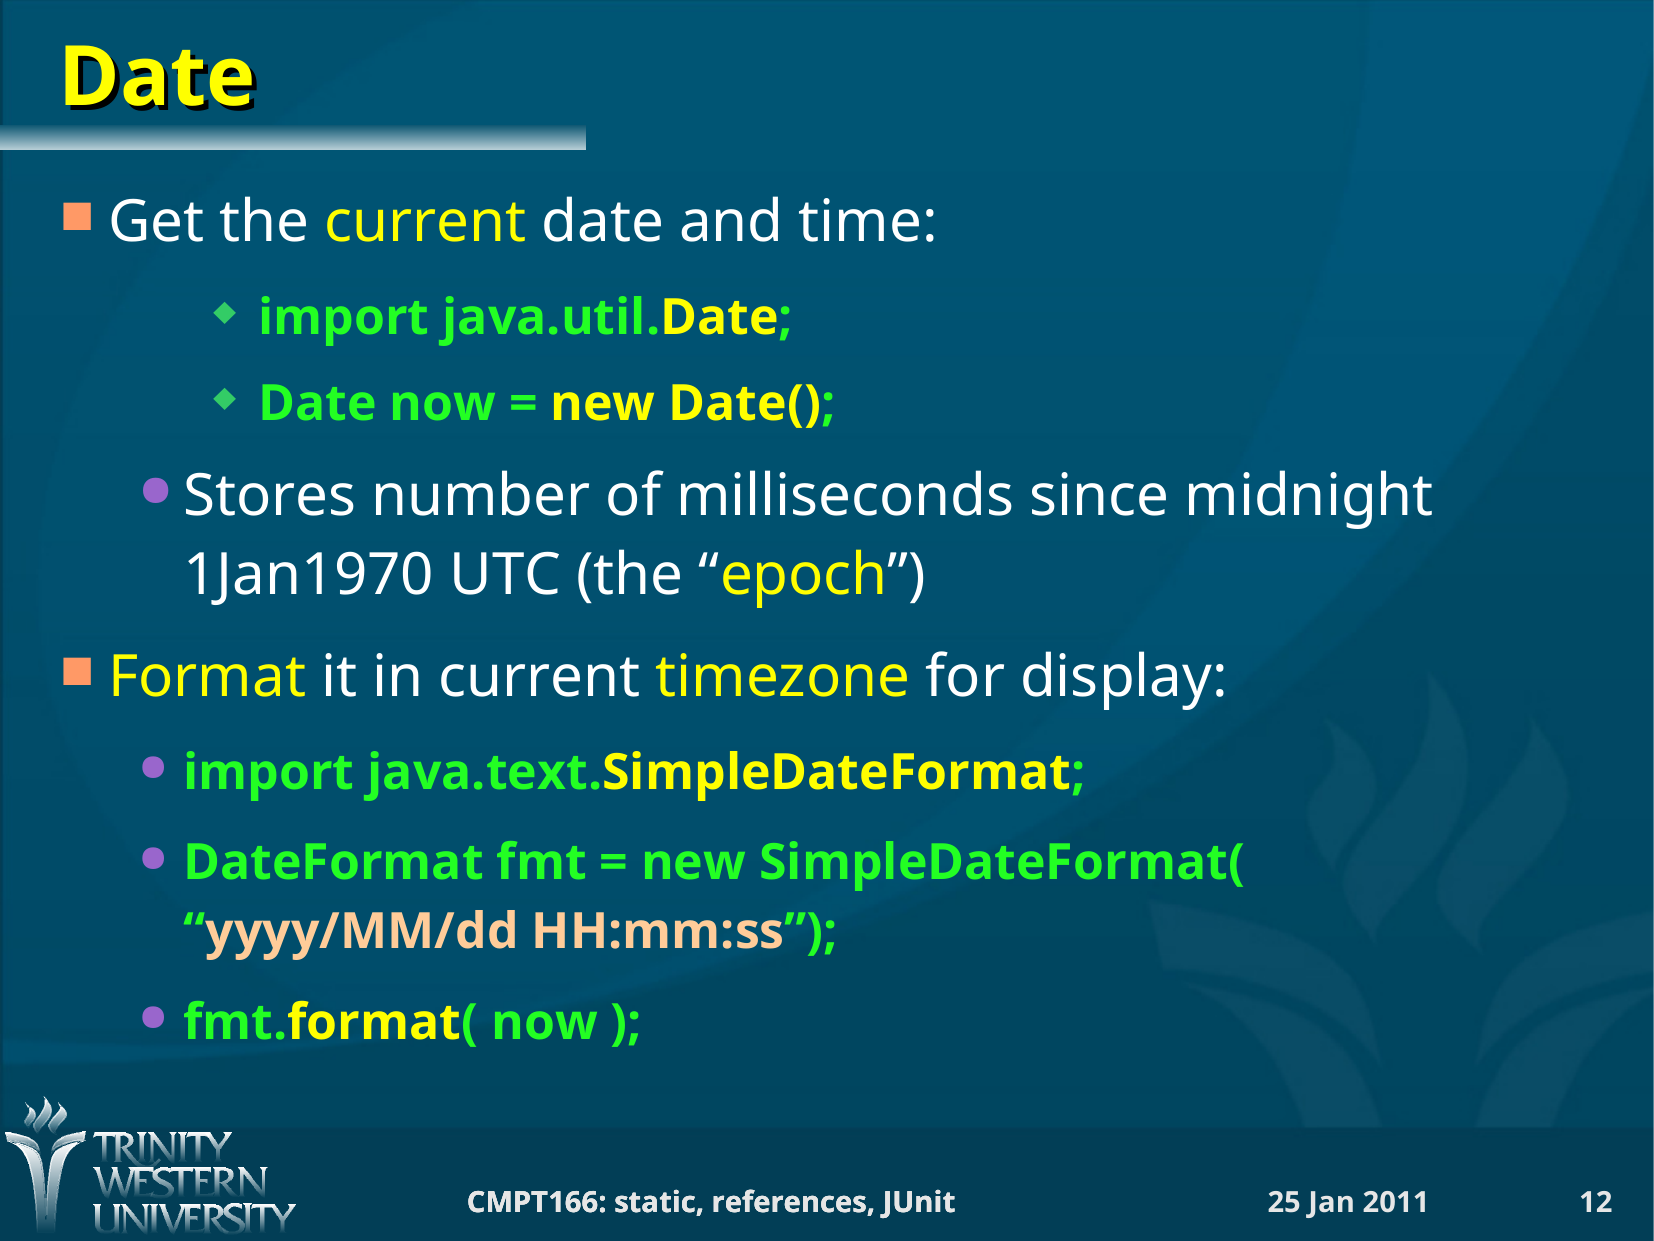

# Date
Get the current date and time:
import java.util.Date;
Date now = new Date();
Stores number of milliseconds since midnight 1Jan1970 UTC (the “epoch”)
Format it in current timezone for display:
import java.text.SimpleDateFormat;
DateFormat fmt = new SimpleDateFormat(
“yyyy/MM/dd HH:mm:ss”);
fmt.format( now );
CMPT166: static, references, JUnit
25 Jan 2011
12